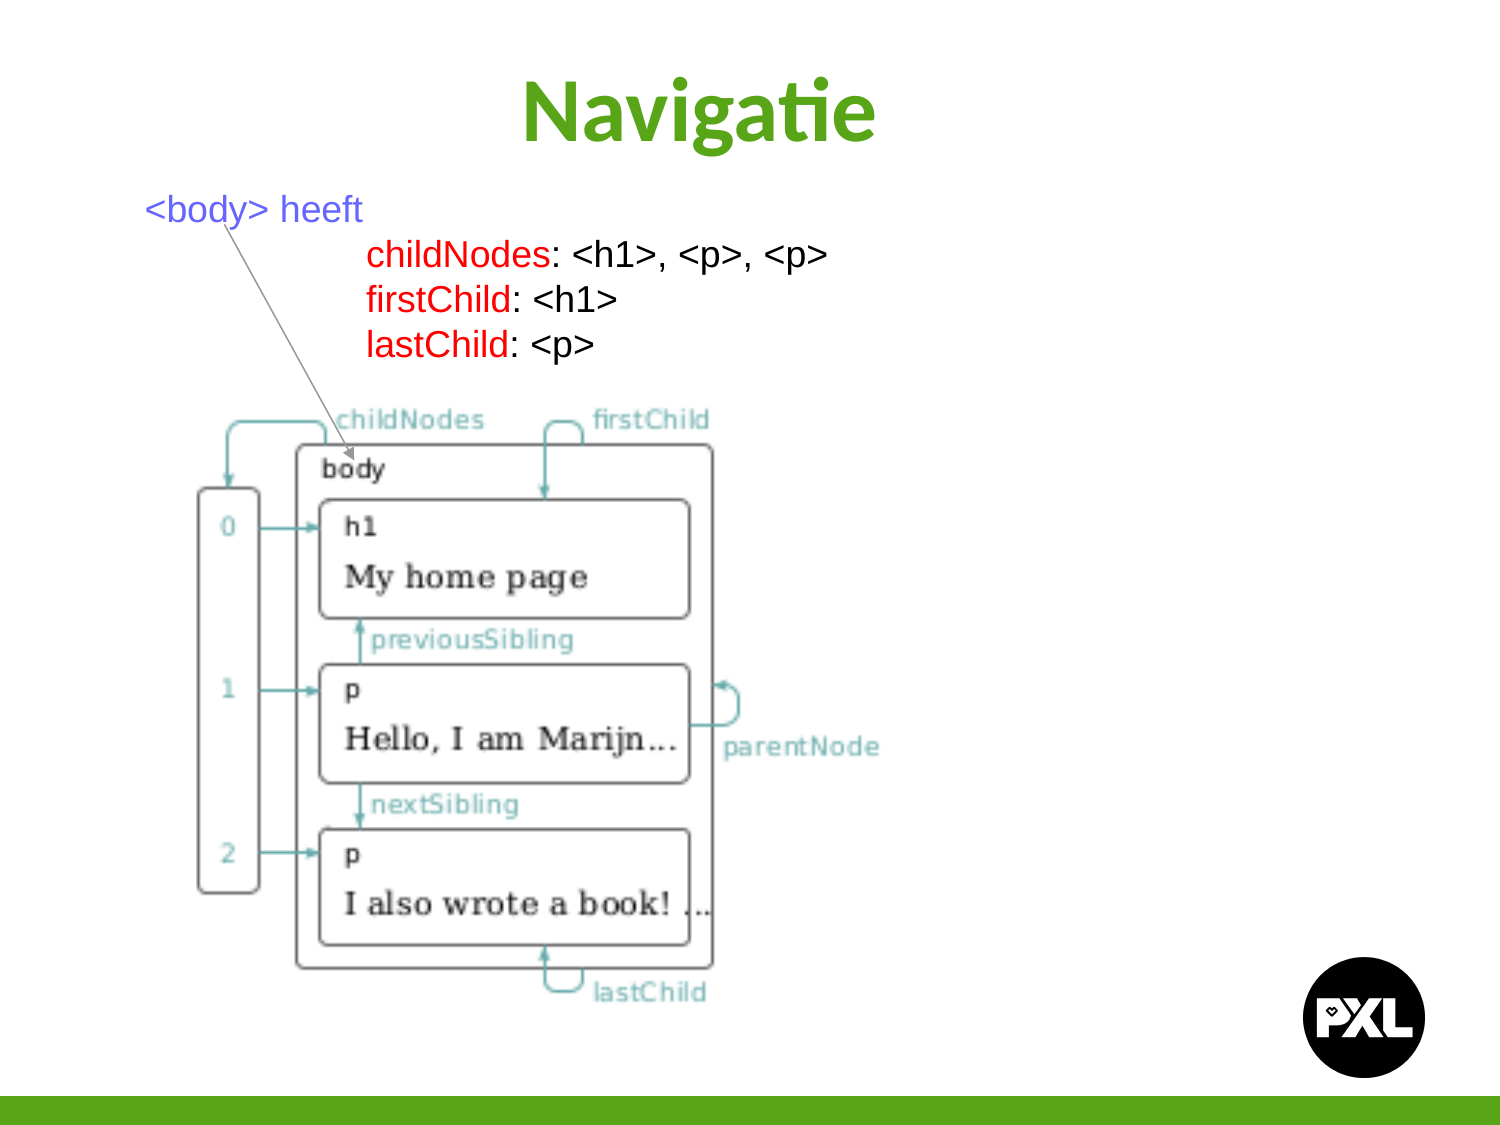

Navigatie
<body> heeft
			childNodes: <h1>, <p>, <p>
			firstChild: <h1>
			lastChild: <p>